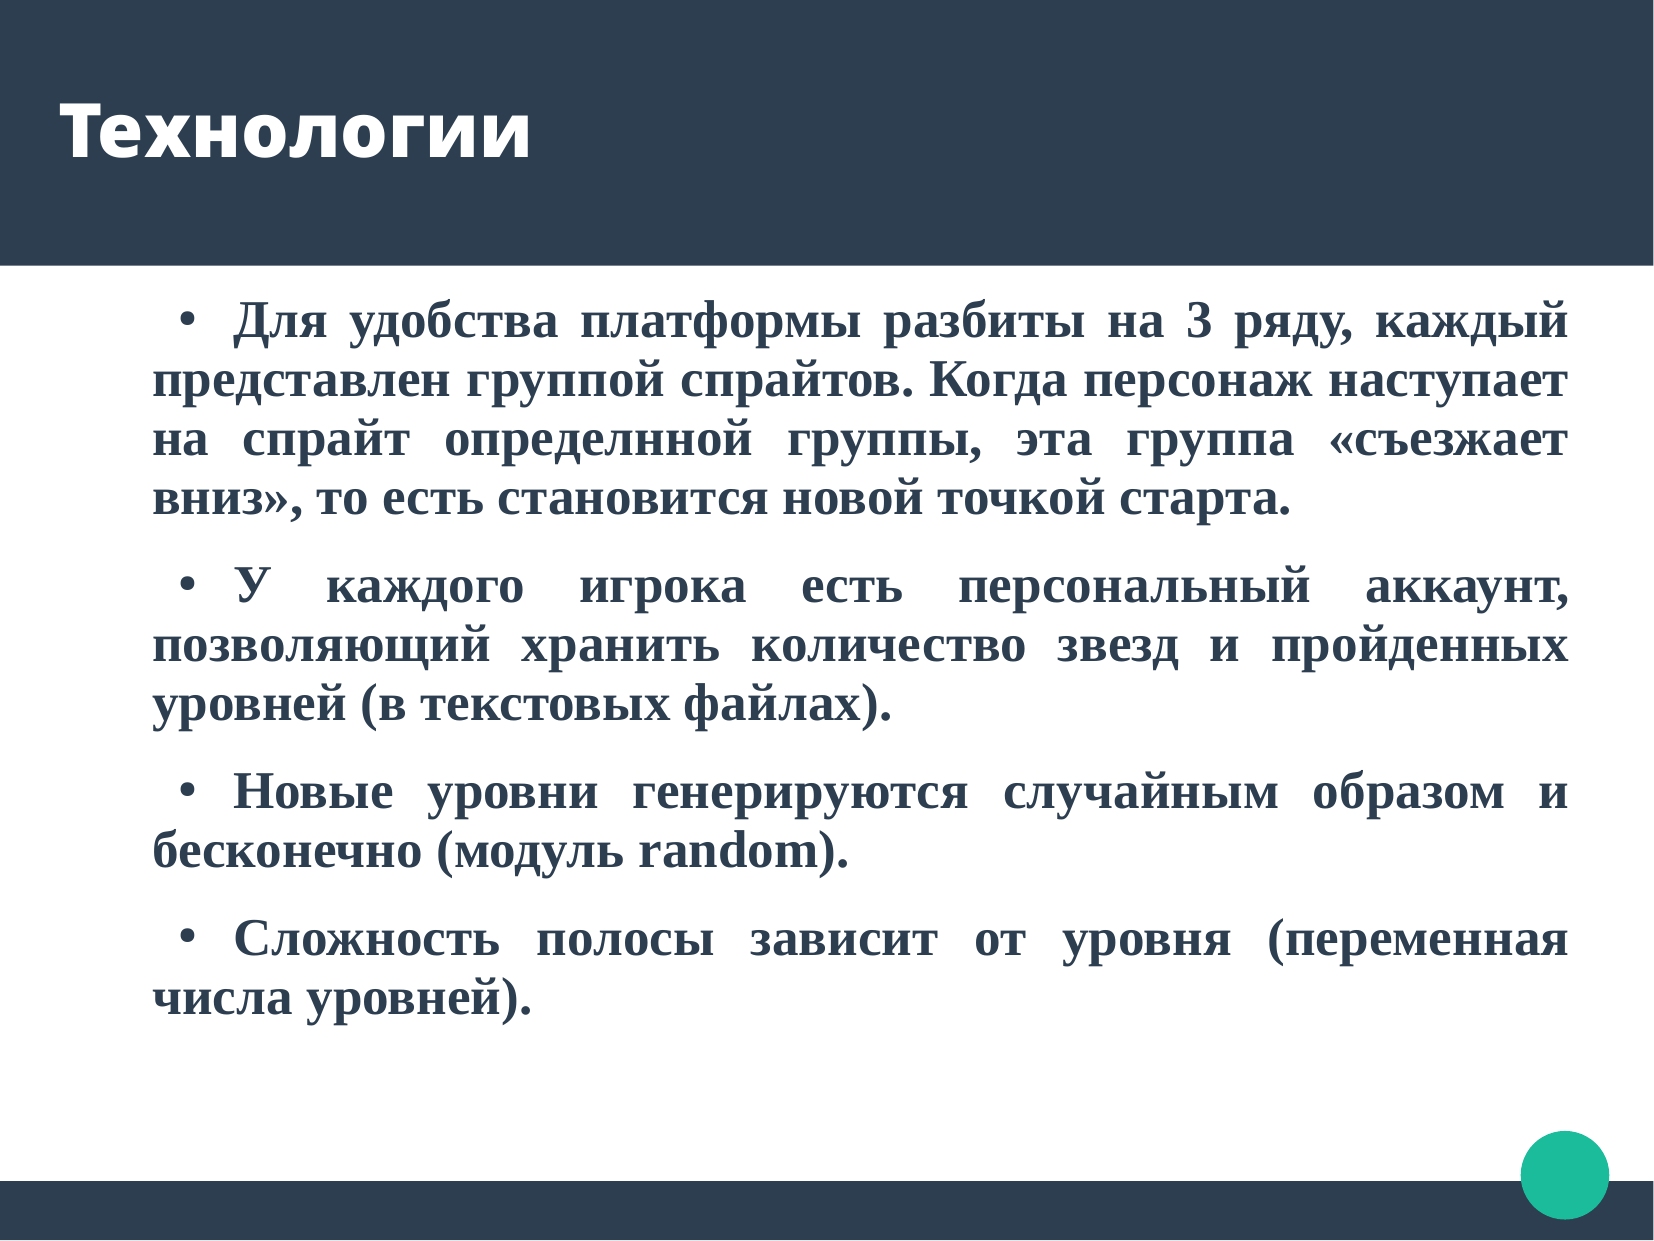

# Технологии
Для удобства платформы разбиты на 3 ряду, каждый представлен группой спрайтов. Когда персонаж наступает на спрайт определнной группы, эта группа «съезжает вниз», то есть становится новой точкой старта.
У каждого игрока есть персональный аккаунт, позволяющий хранить количество звезд и пройденных уровней (в текстовых файлах).
Новые уровни генерируются случайным образом и бесконечно (модуль random).
Сложность полосы зависит от уровня (переменная числа уровней).